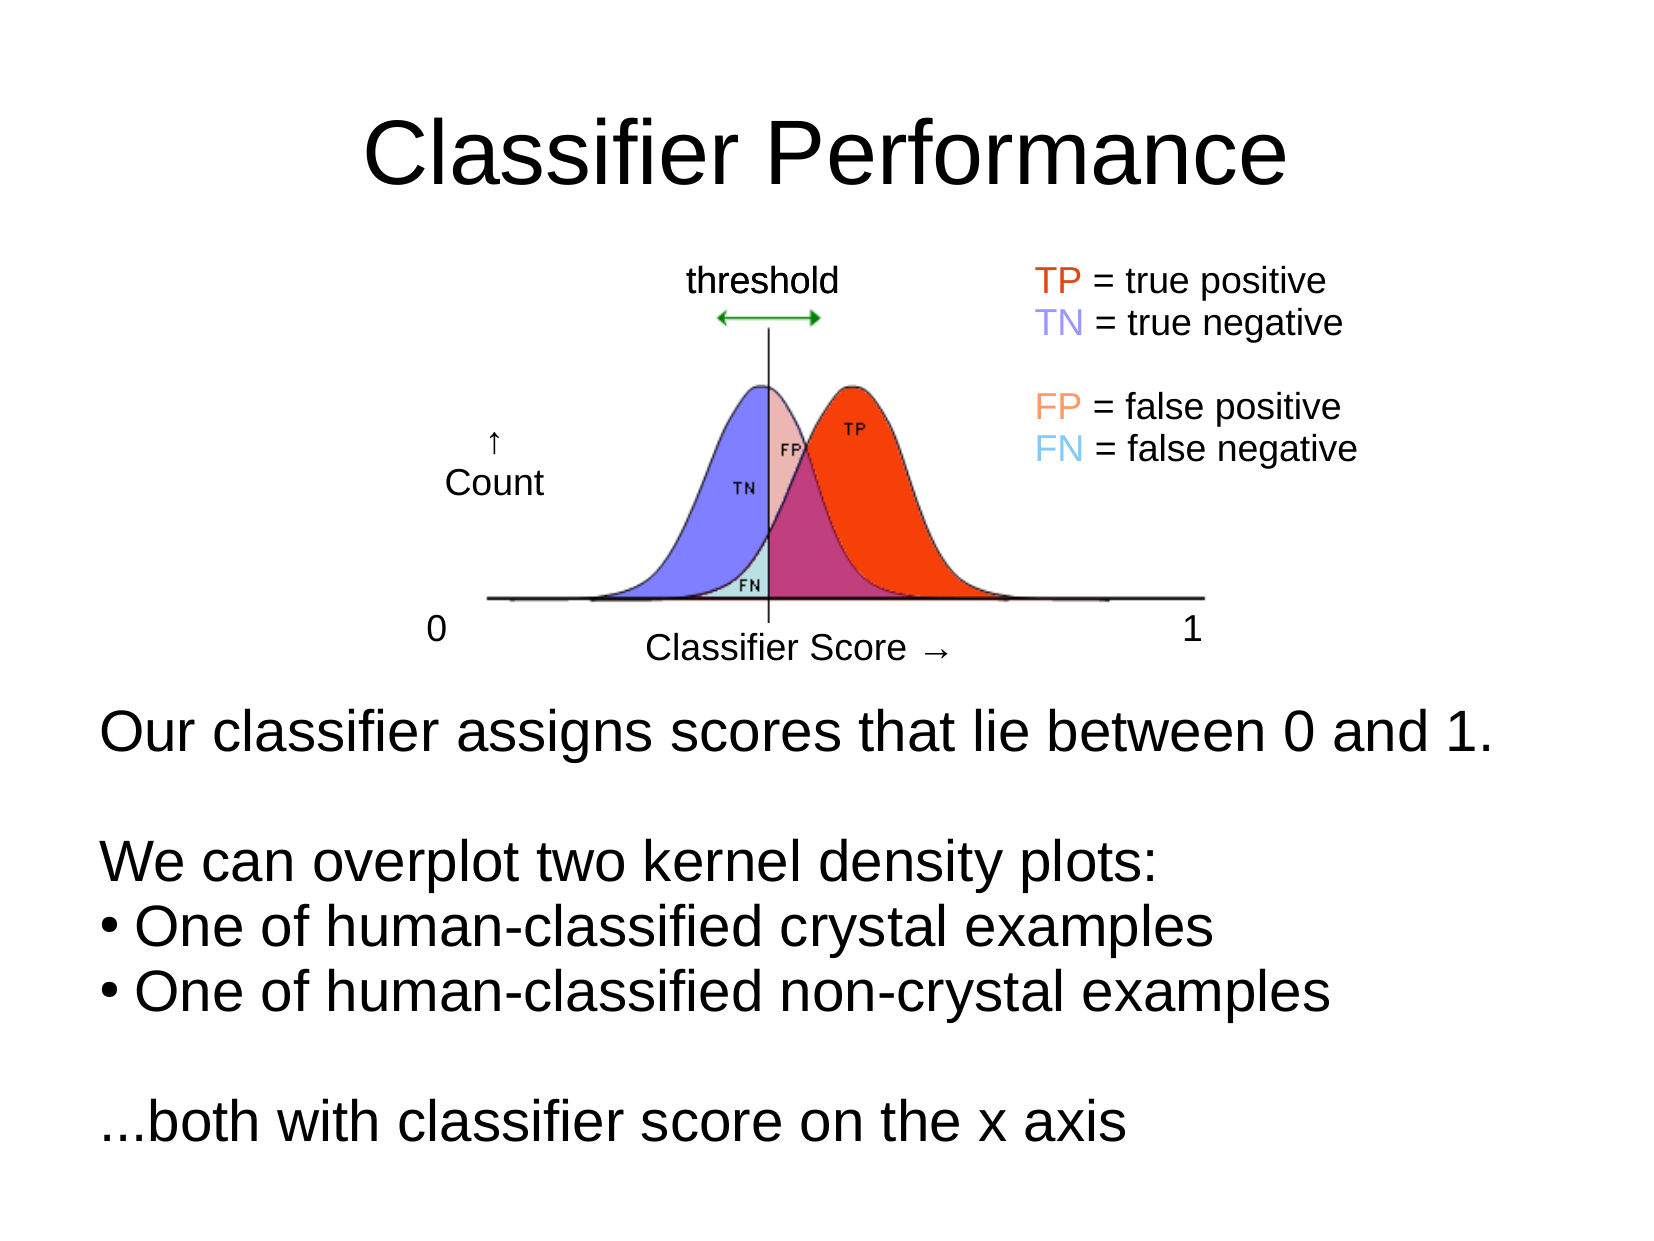

# Classifier Performance
threshold
threshold
TP = true positive
TN = true negative
FP = false positive
FN = false negative
↑
Count
0
1
Classifier Score →
Our classifier assigns scores that lie between 0 and 1.
We can overplot two kernel density plots:
One of human-classified crystal examples
One of human-classified non-crystal examples
...both with classifier score on the x axis